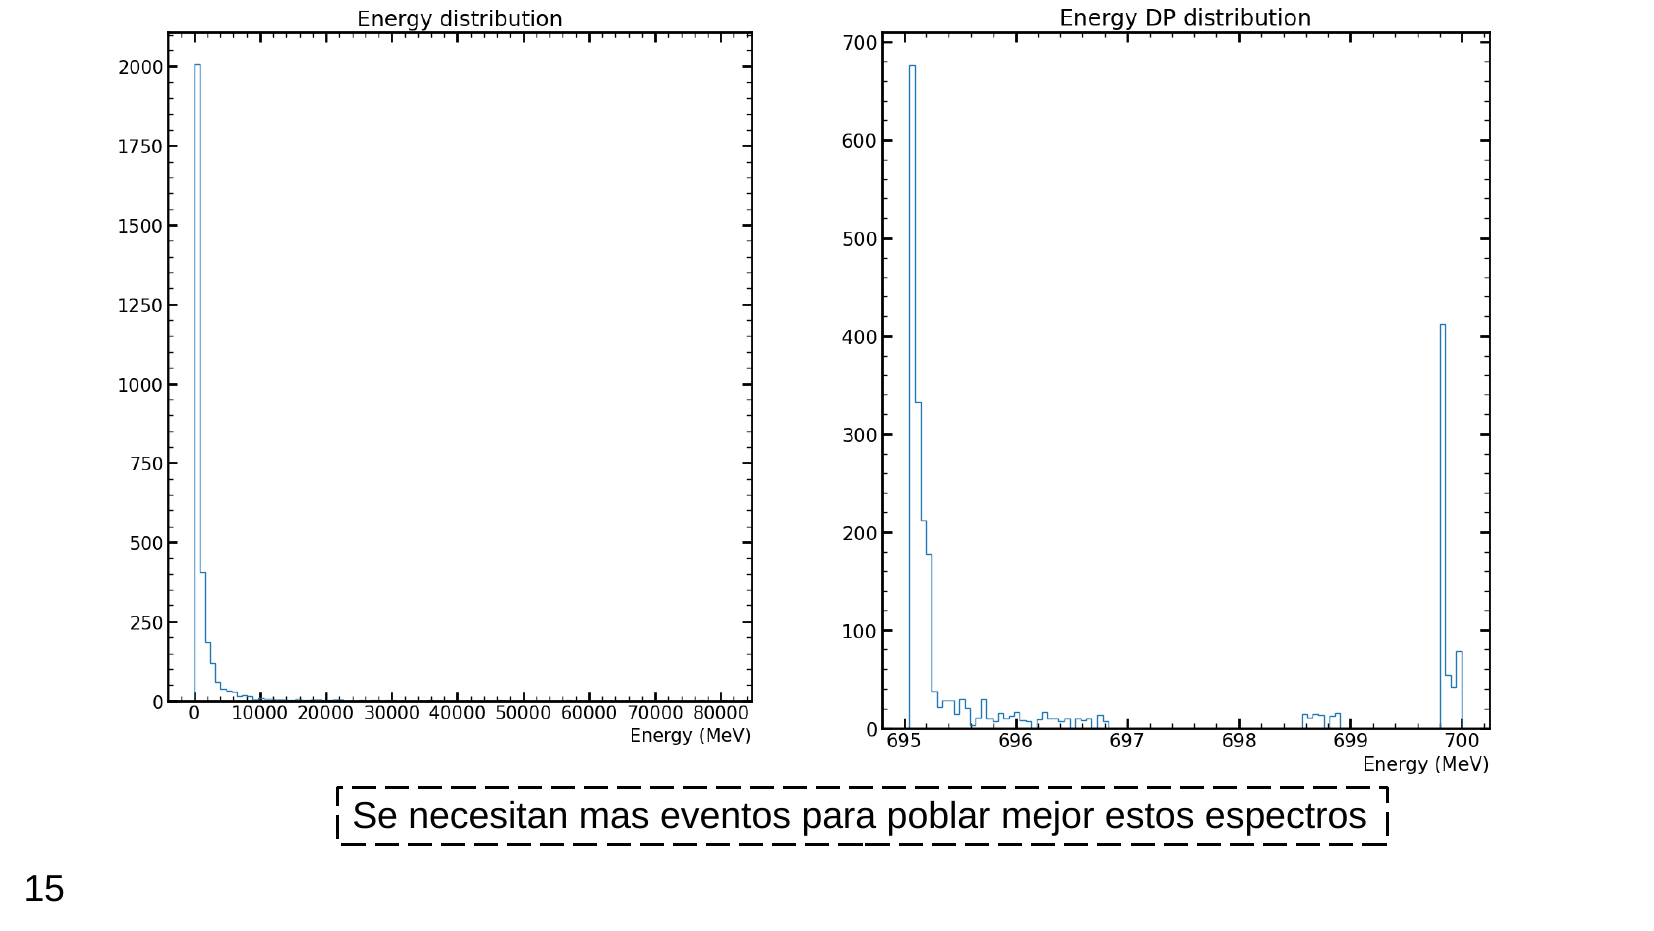

Se necesitan mas eventos para poblar mejor estos espectros